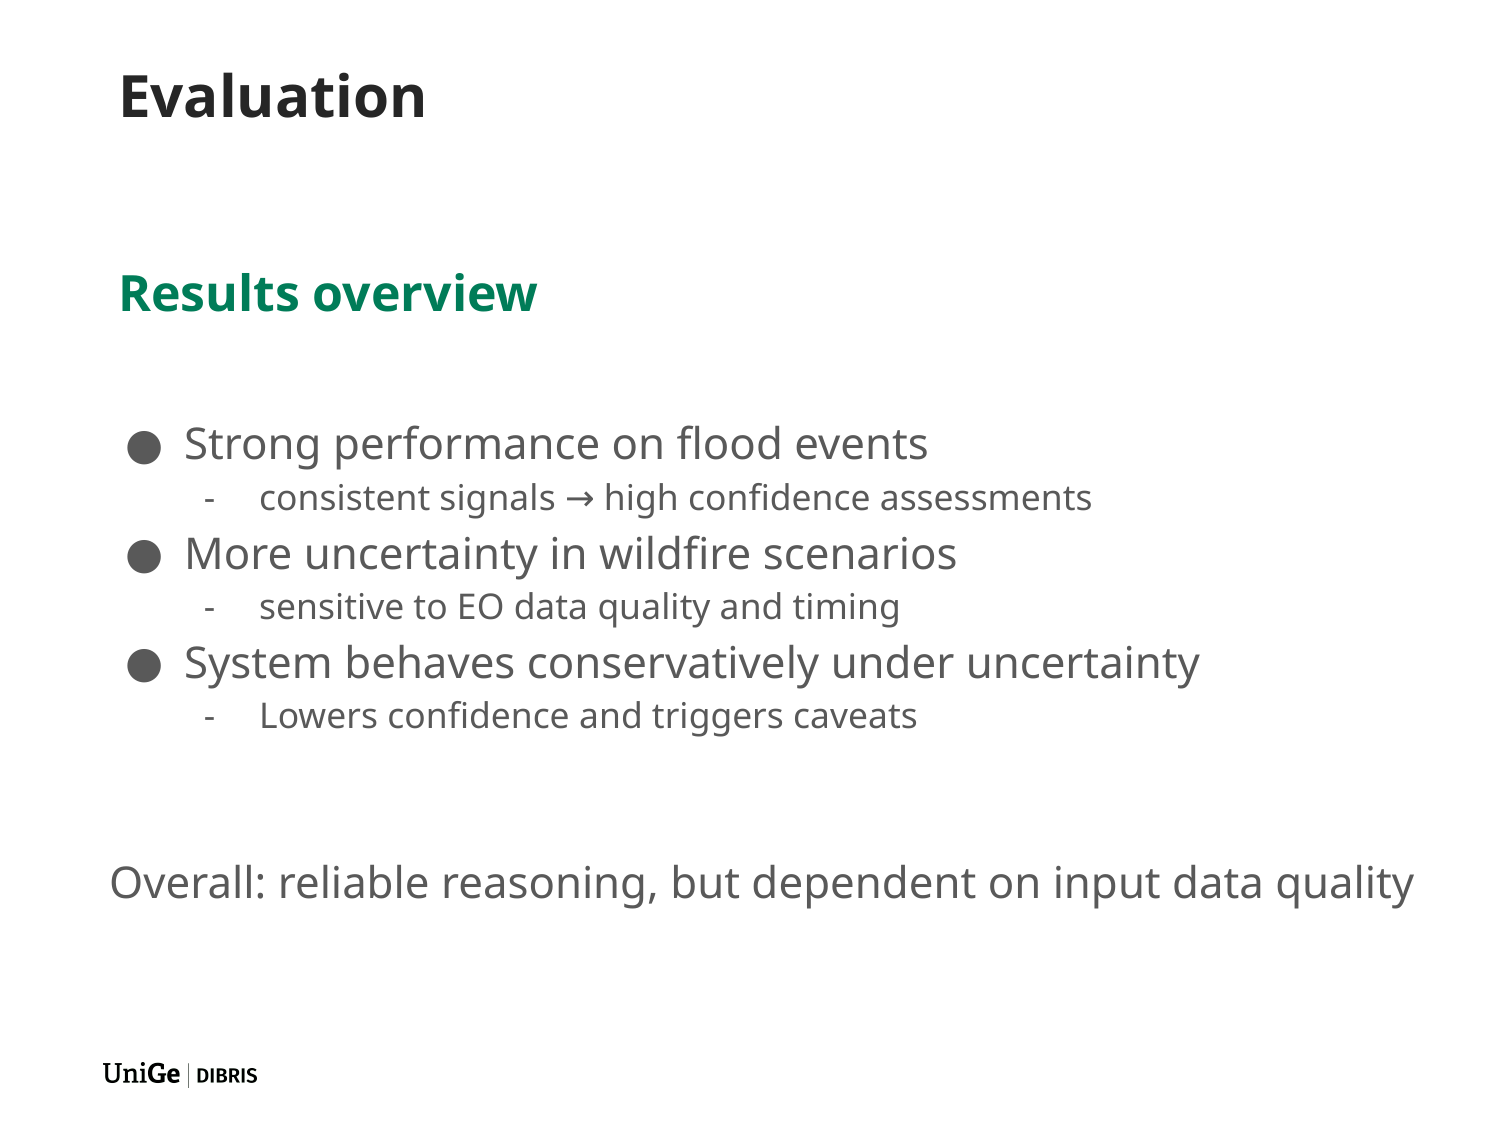

Evaluation
Results overview
Strong performance on flood events
consistent signals → high confidence assessments
More uncertainty in wildfire scenarios
sensitive to EO data quality and timing
System behaves conservatively under uncertainty
Lowers confidence and triggers caveats
Overall: reliable reasoning, but dependent on input data quality